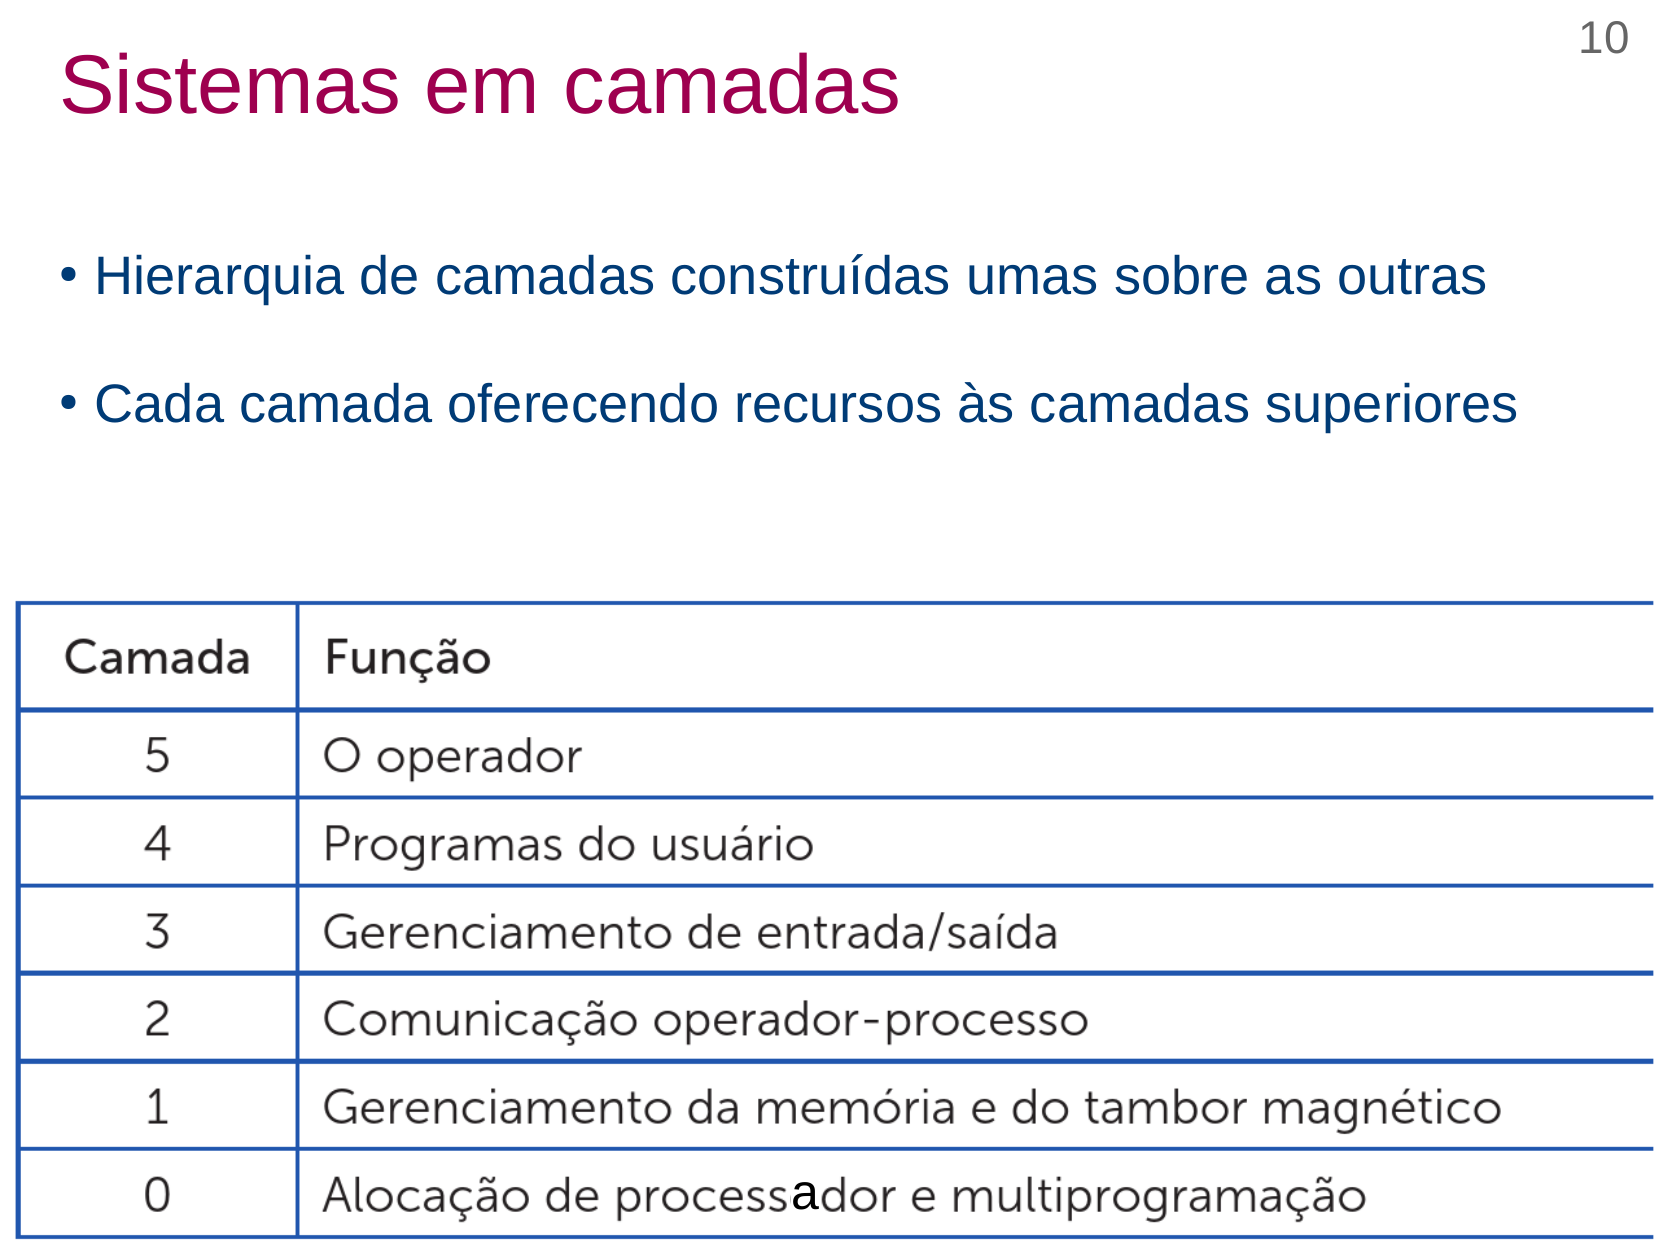

10
# Sistemas em camadas
Hierarquia de camadas construídas umas sobre as outras
Cada camada oferecendo recursos às camadas superiores
a